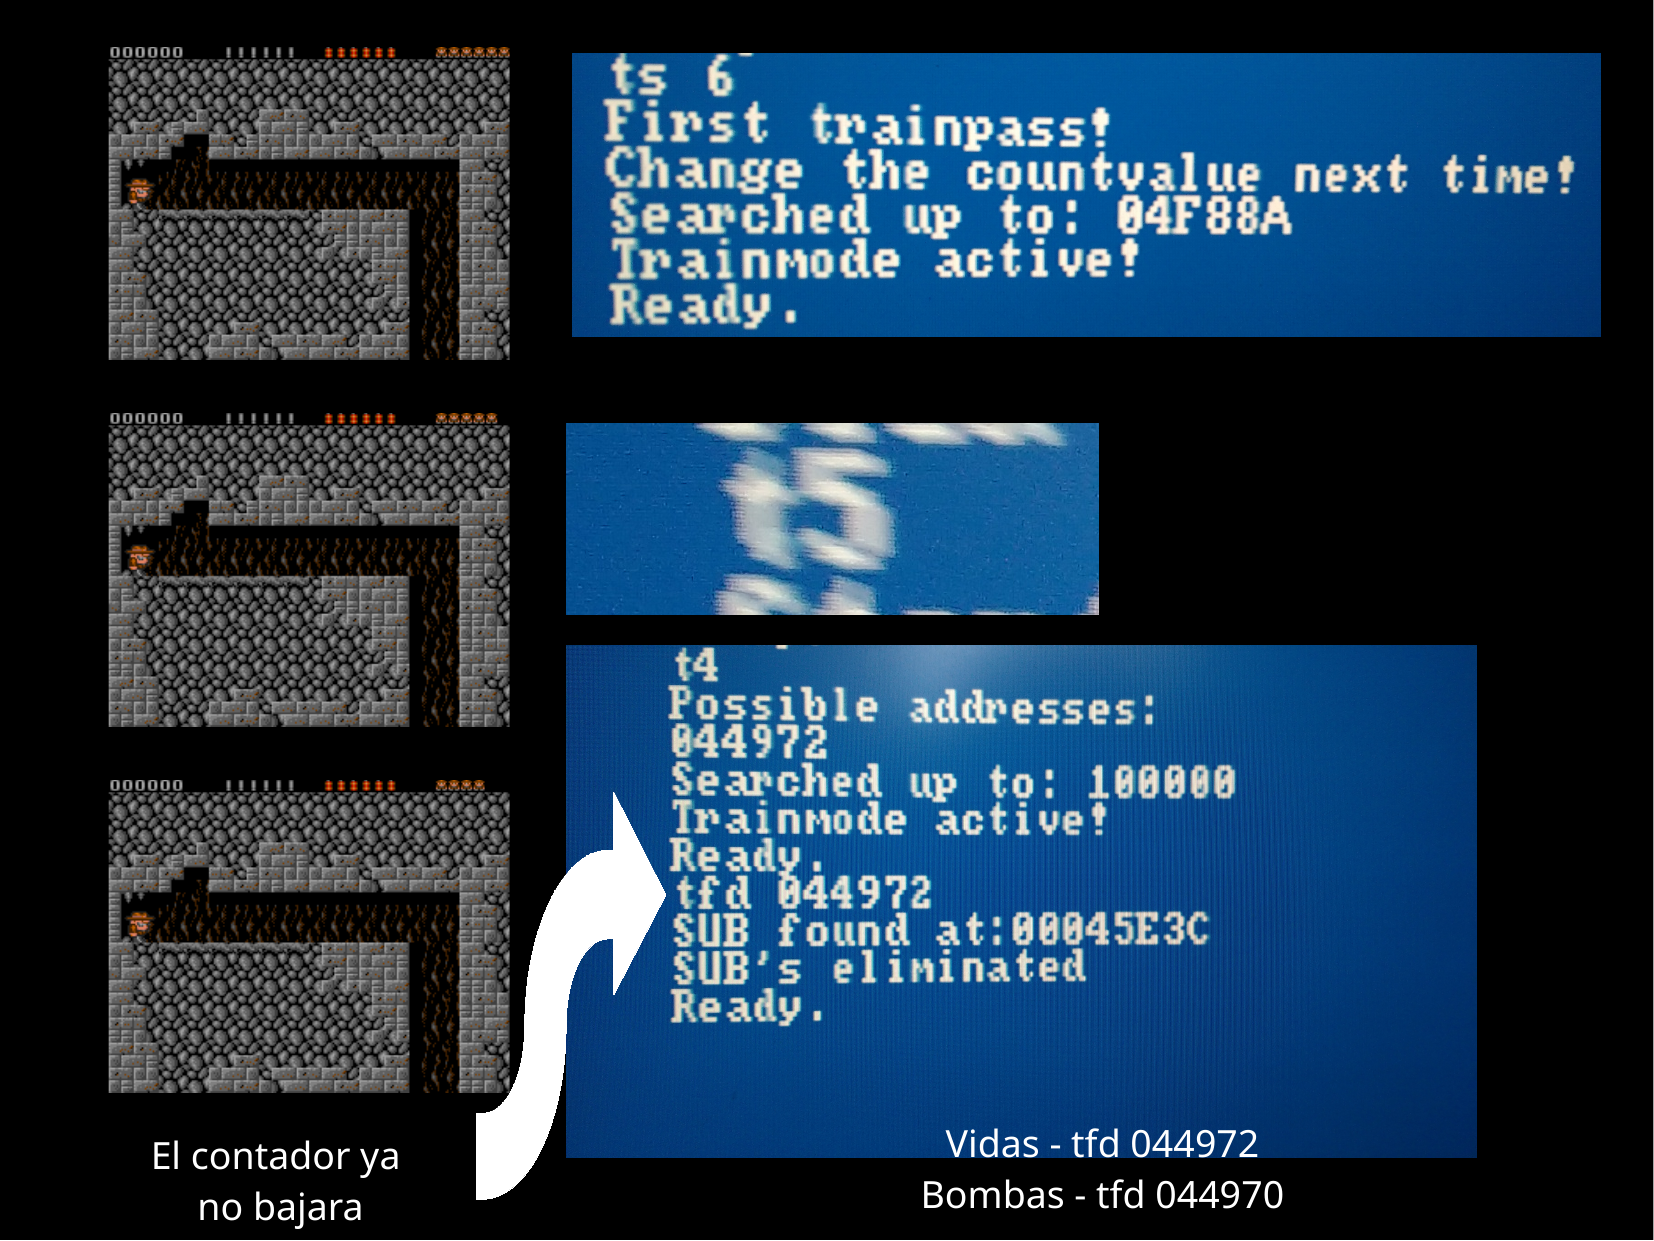

Vidas - tfd 044972
Bombas - tfd 044970
El contador ya
 no bajara